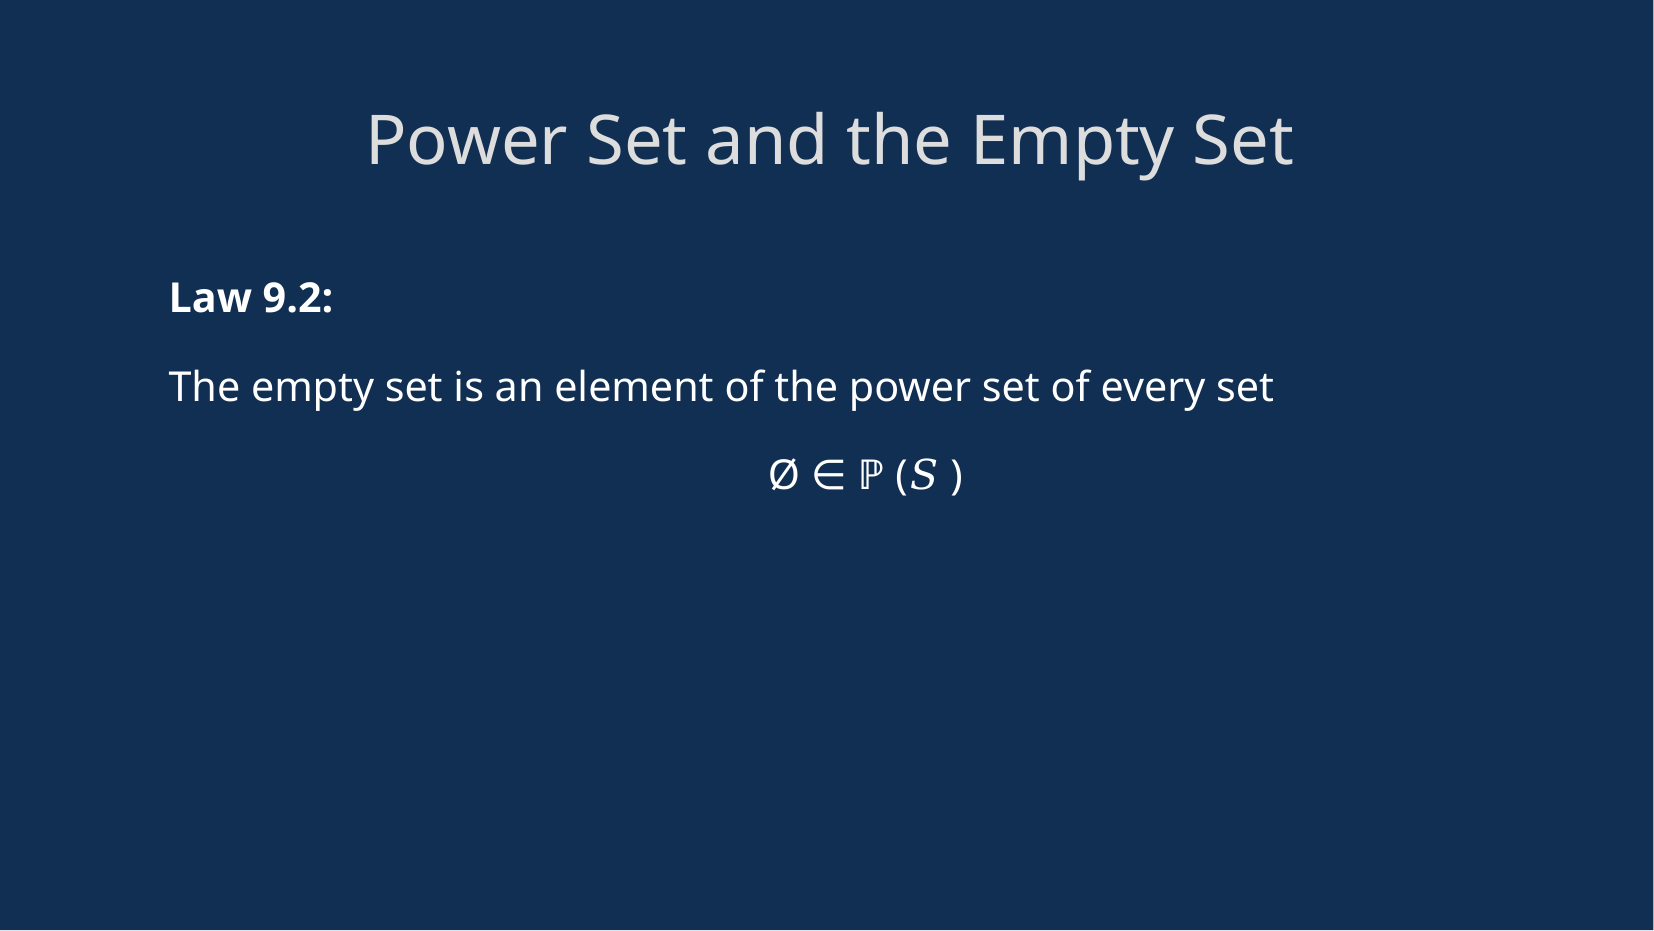

# Power Set and the Empty Set
Law 9.2:
The empty set is an element of the power set of every set
Ø ∈ ℙ (𝑆 )